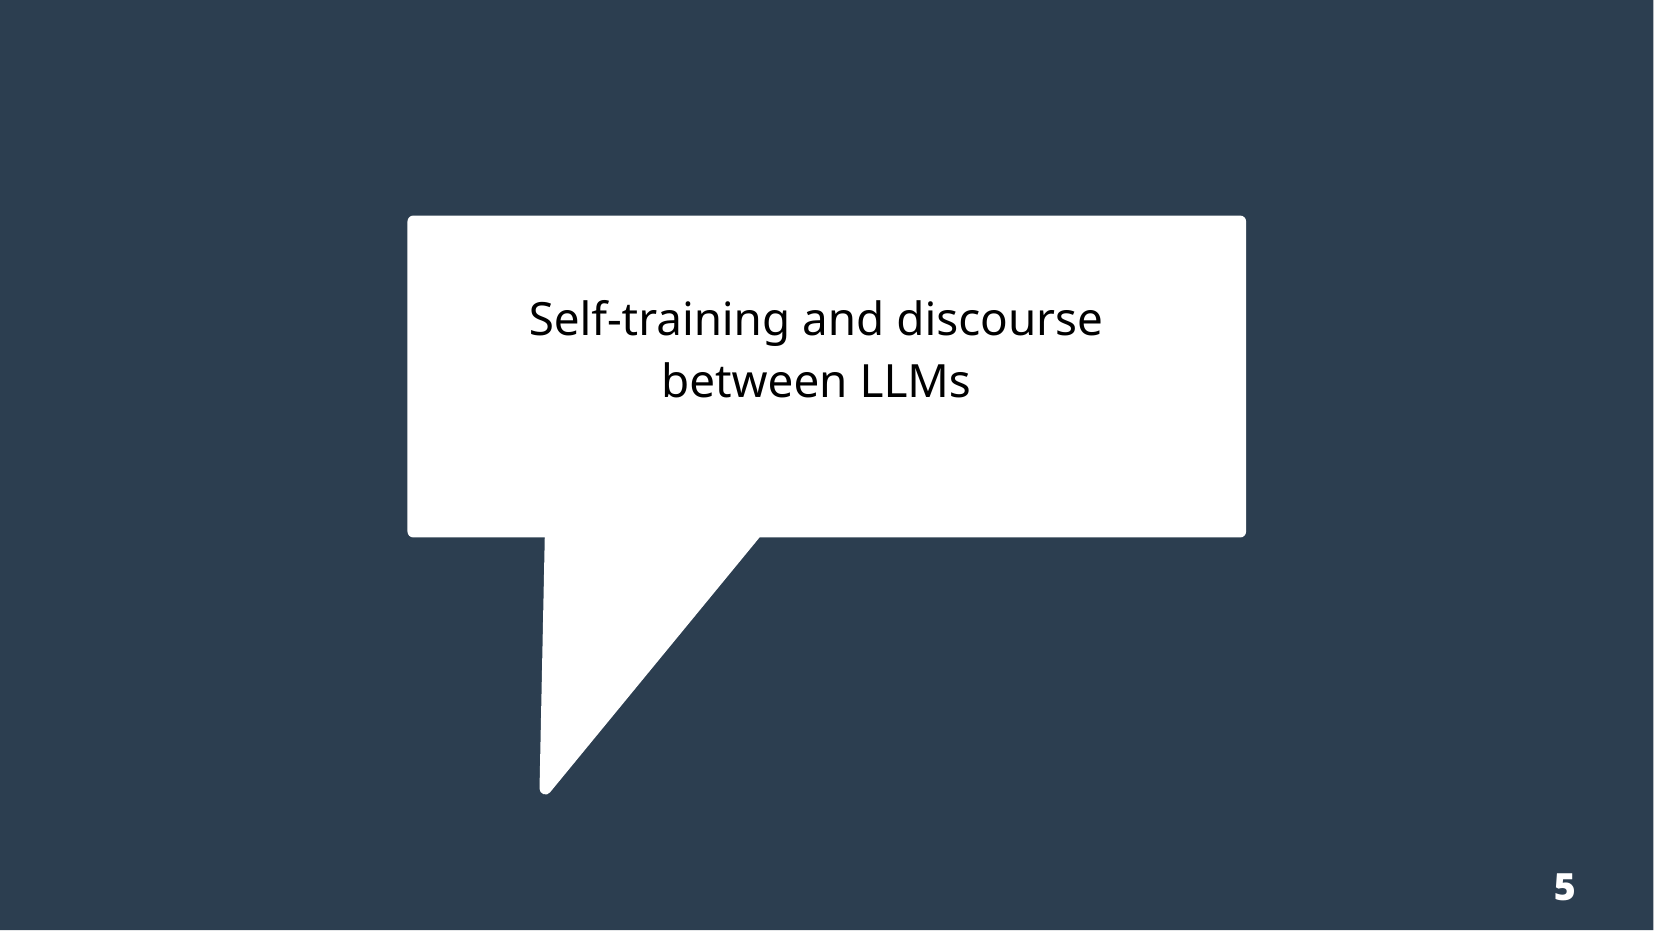

# Self-training and discourse between LLMs
5